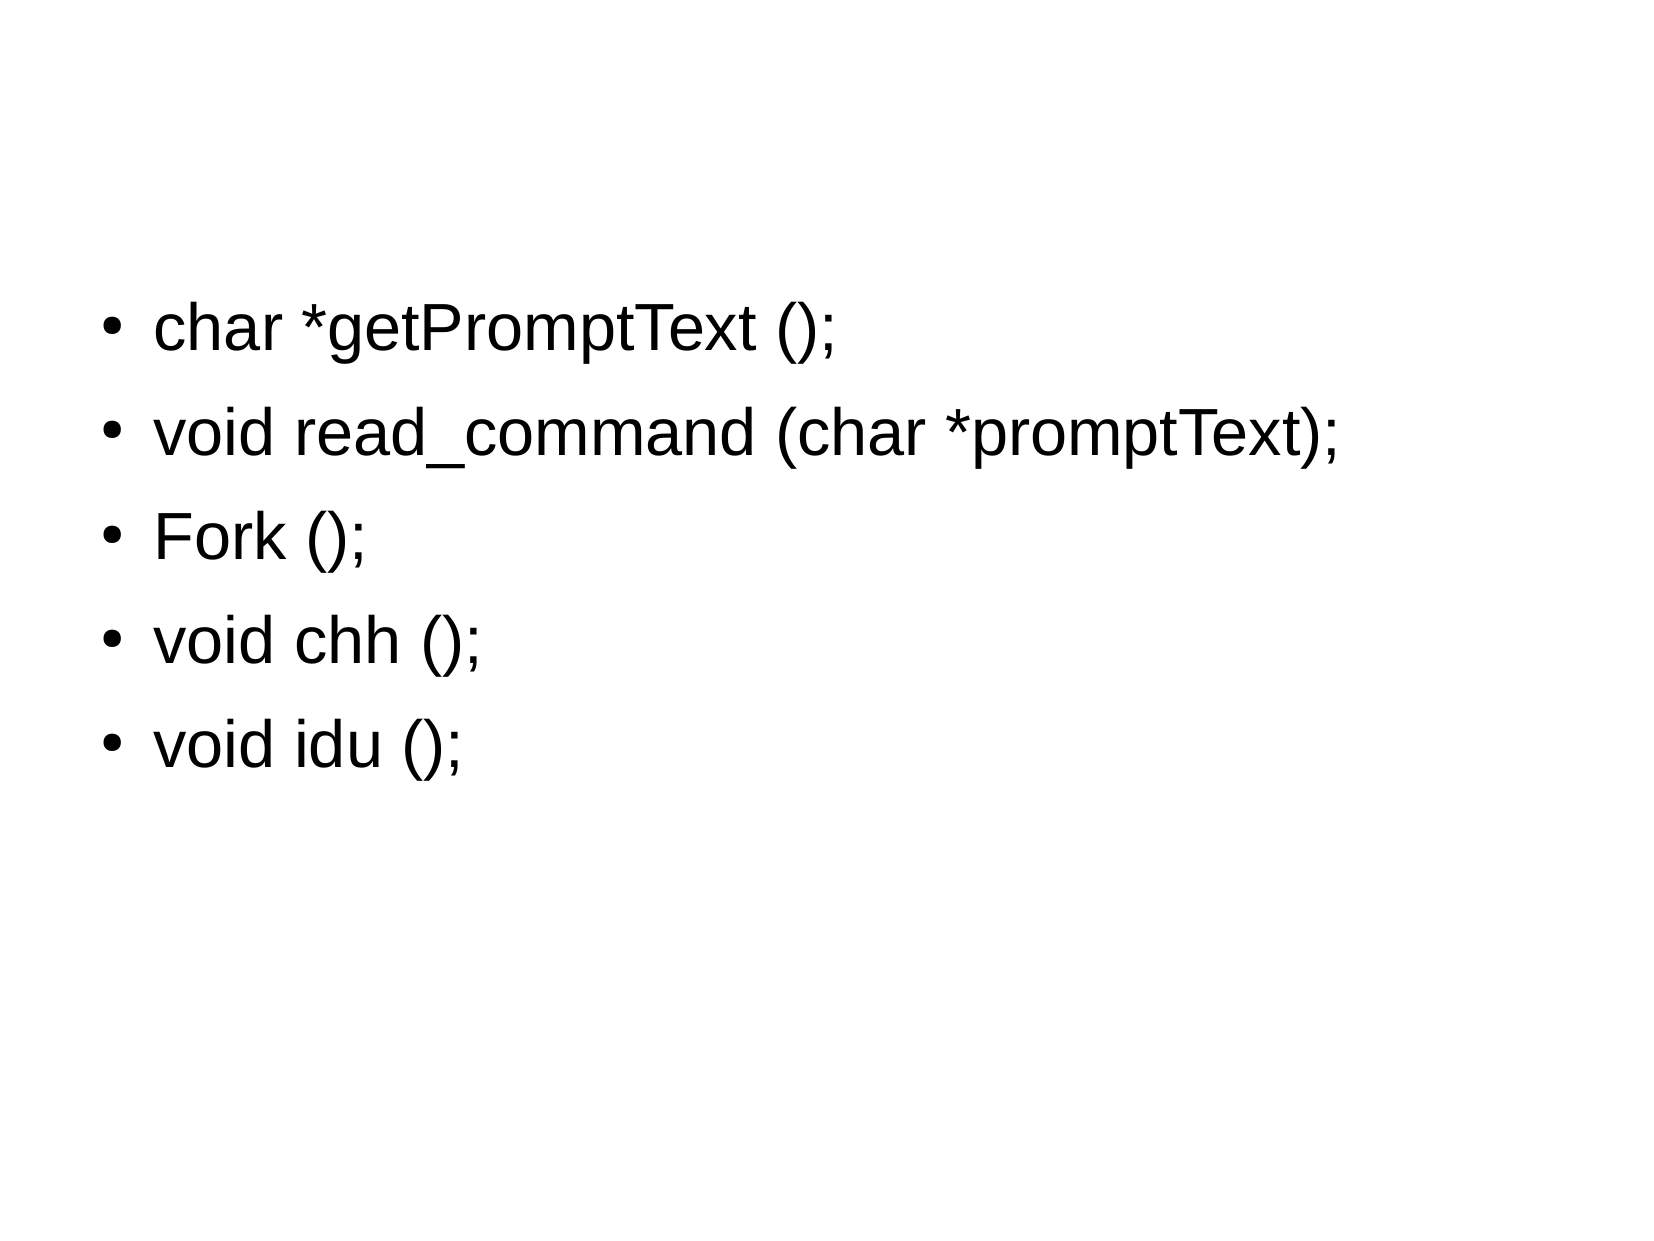

#
char *getPromptText ();
void read_command (char *promptText);
Fork ();
void chh ();
void idu ();